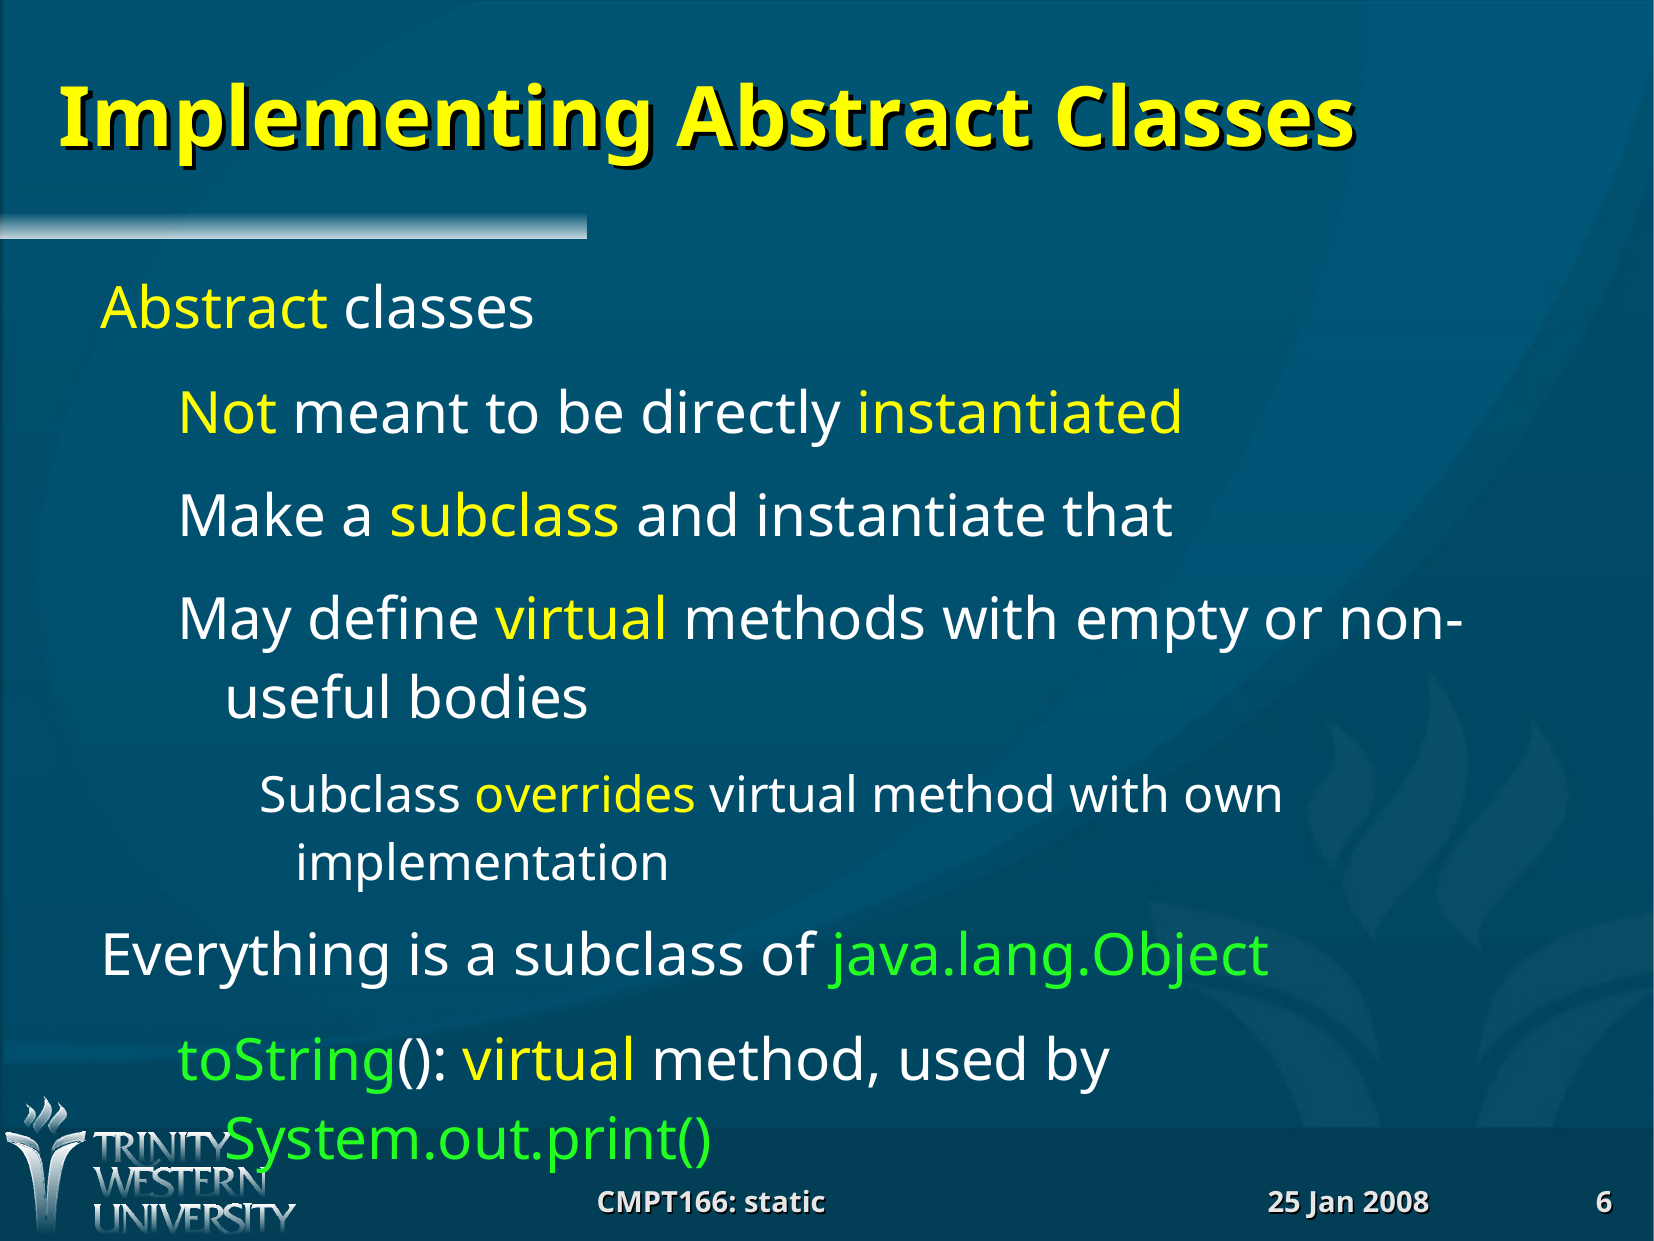

# Implementing Abstract Classes
Abstract classes
Not meant to be directly instantiated
Make a subclass and instantiate that
May define virtual methods with empty or non-useful bodies
Subclass overrides virtual method with own implementation
Everything is a subclass of java.lang.Object
toString(): virtual method, used by System.out.print()
CMPT166: static
25 Jan 2008
6